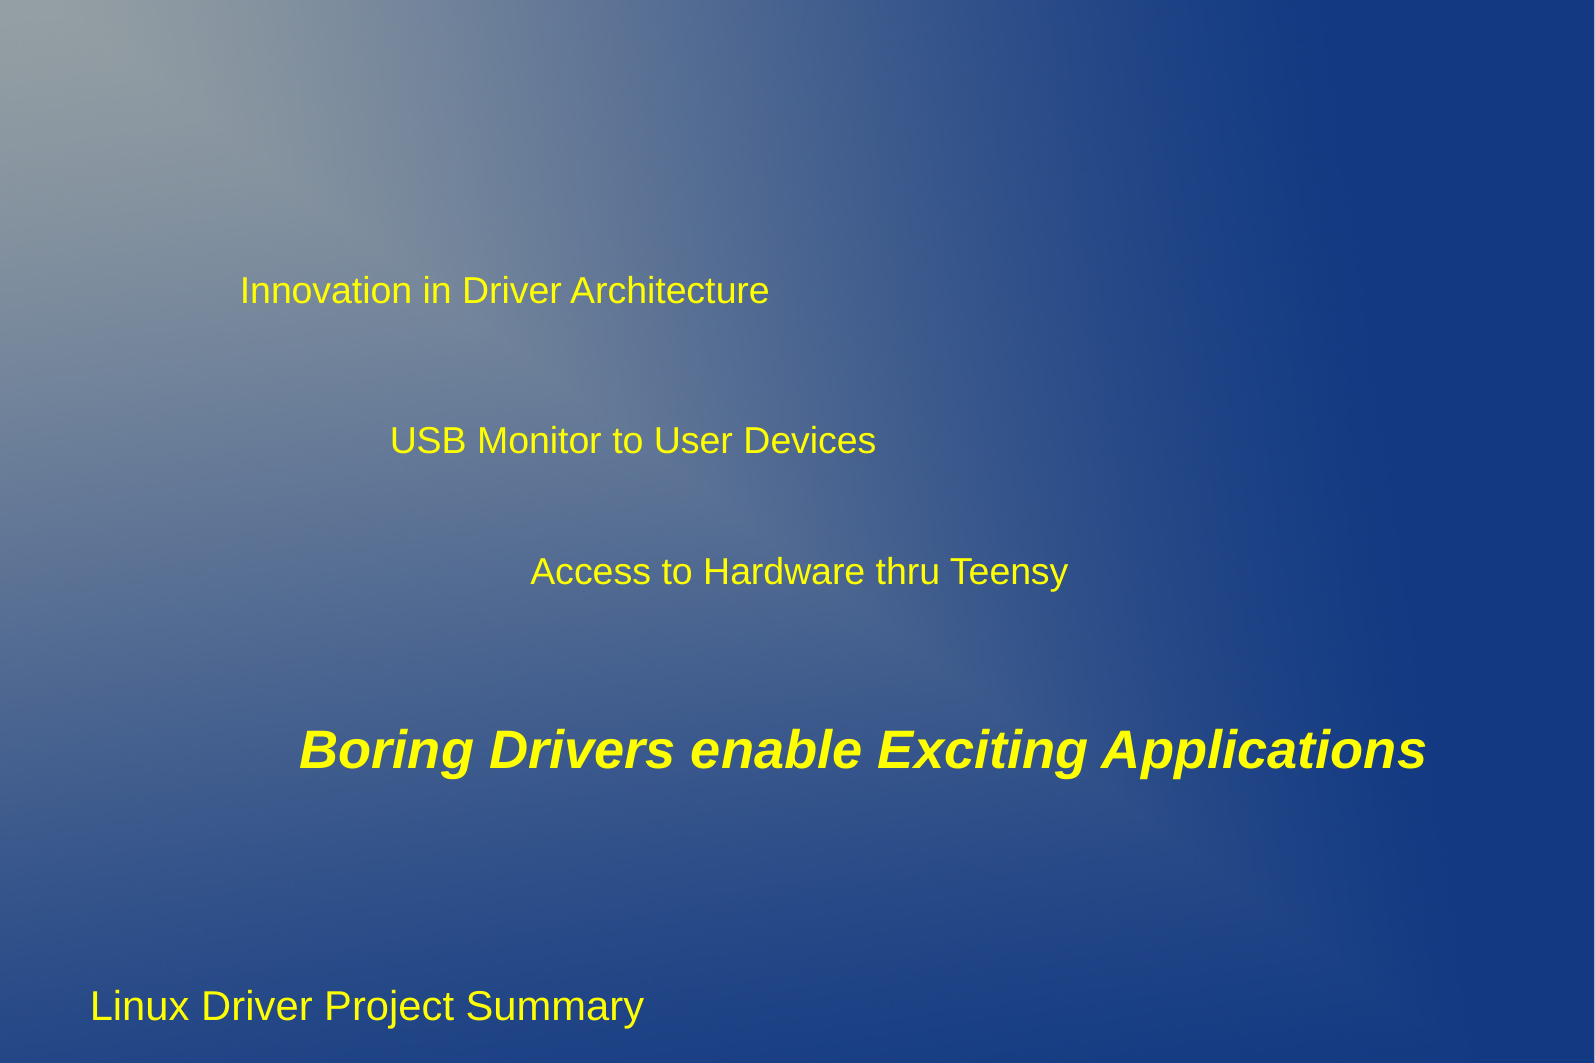

Innovation in Driver Architecture
USB Monitor to User Devices
Access to Hardware thru Teensy
Boring Drivers enable Exciting Applications
Linux Driver Project Summary